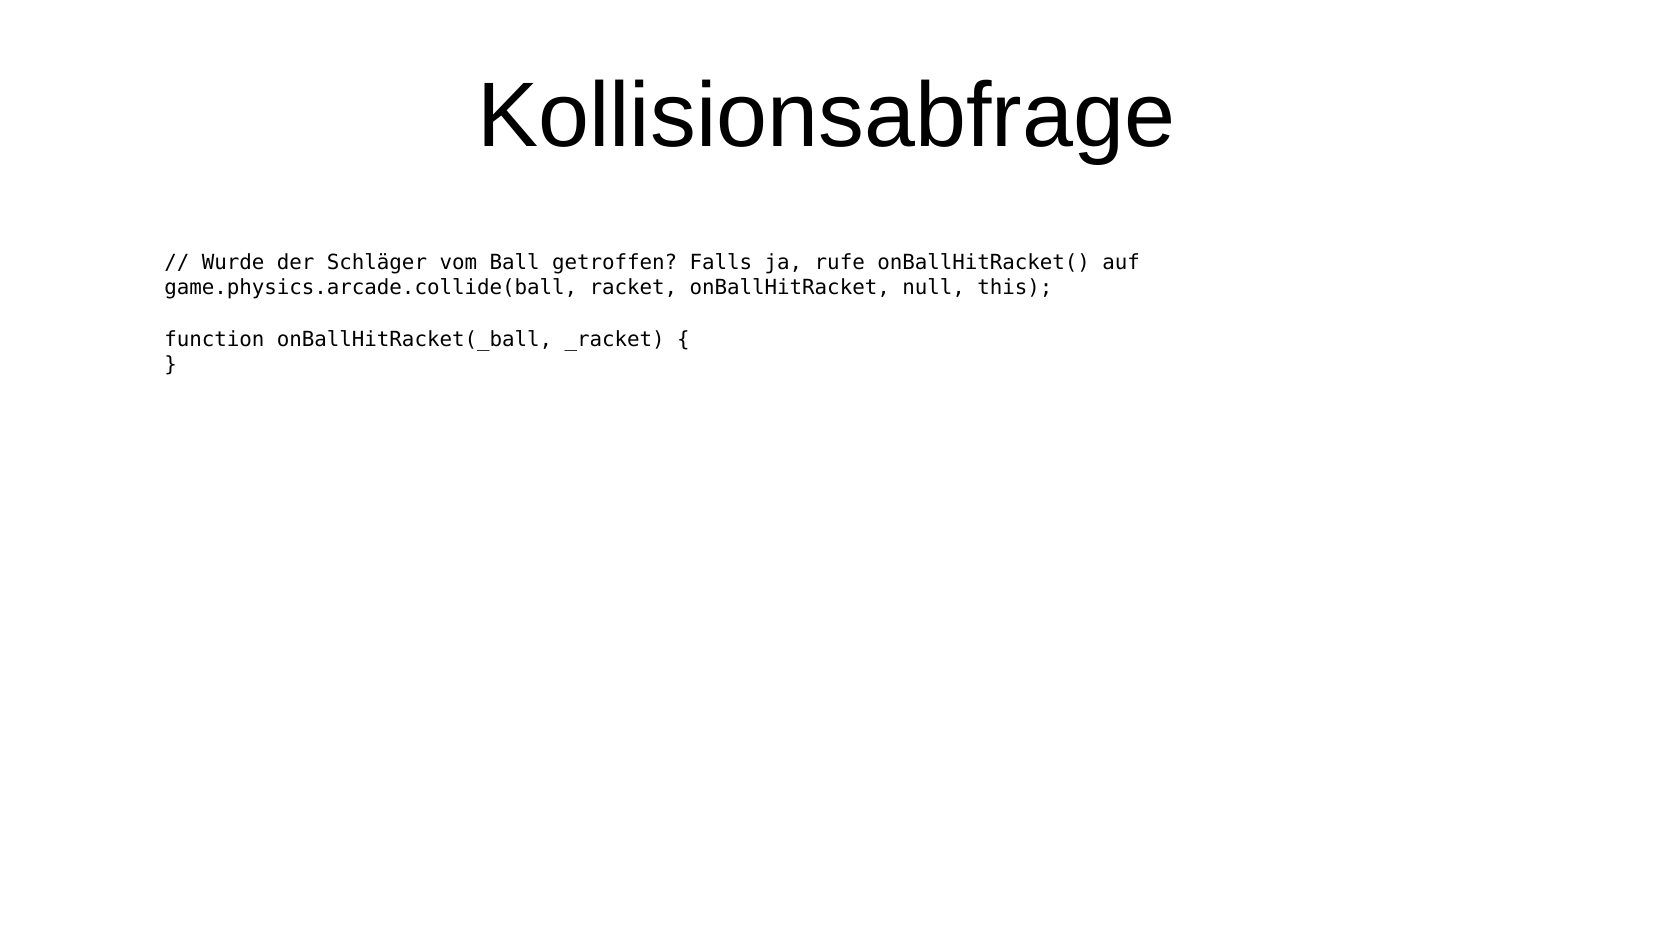

# Kollisionsabfrage
 // Wurde der Schläger vom Ball getroffen? Falls ja, rufe onBallHitRacket() auf
 game.physics.arcade.collide(ball, racket, onBallHitRacket, null, this);
 function onBallHitRacket(_ball, _racket) {
 }